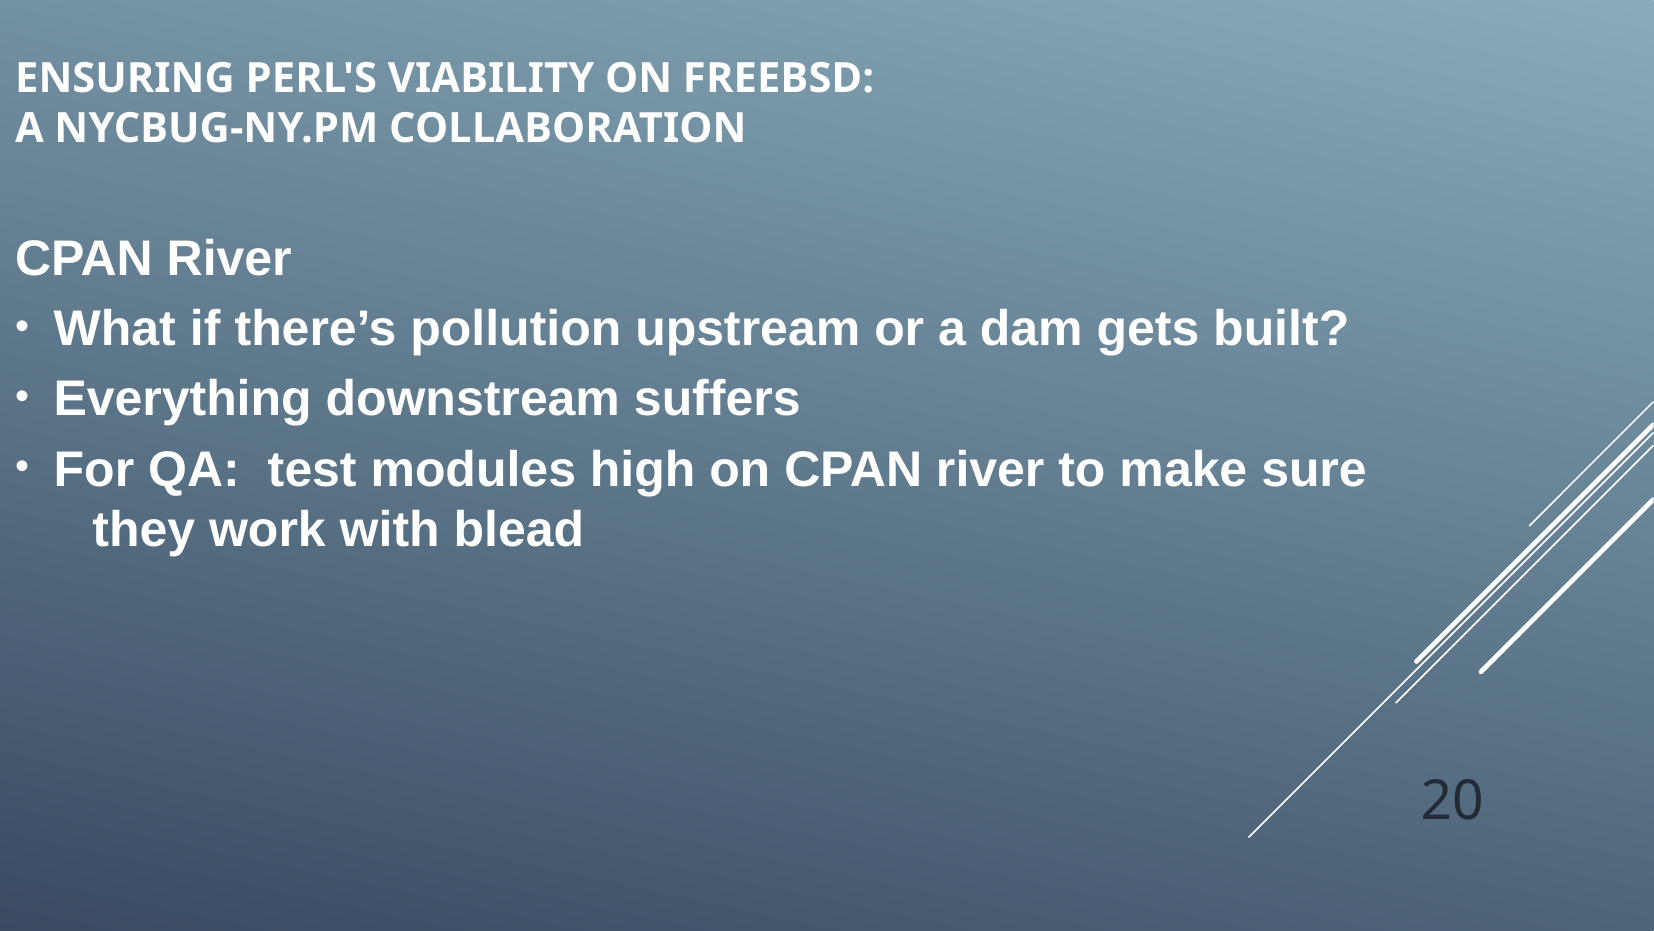

# Ensuring Perl's Viability on FreeBSD: A NYCBUG-NY.PM Collaboration
CPAN River
What if there’s pollution upstream or a dam gets built?
Everything downstream suffers
For QA: test modules high on CPAN river to make sure
they work with blead
20